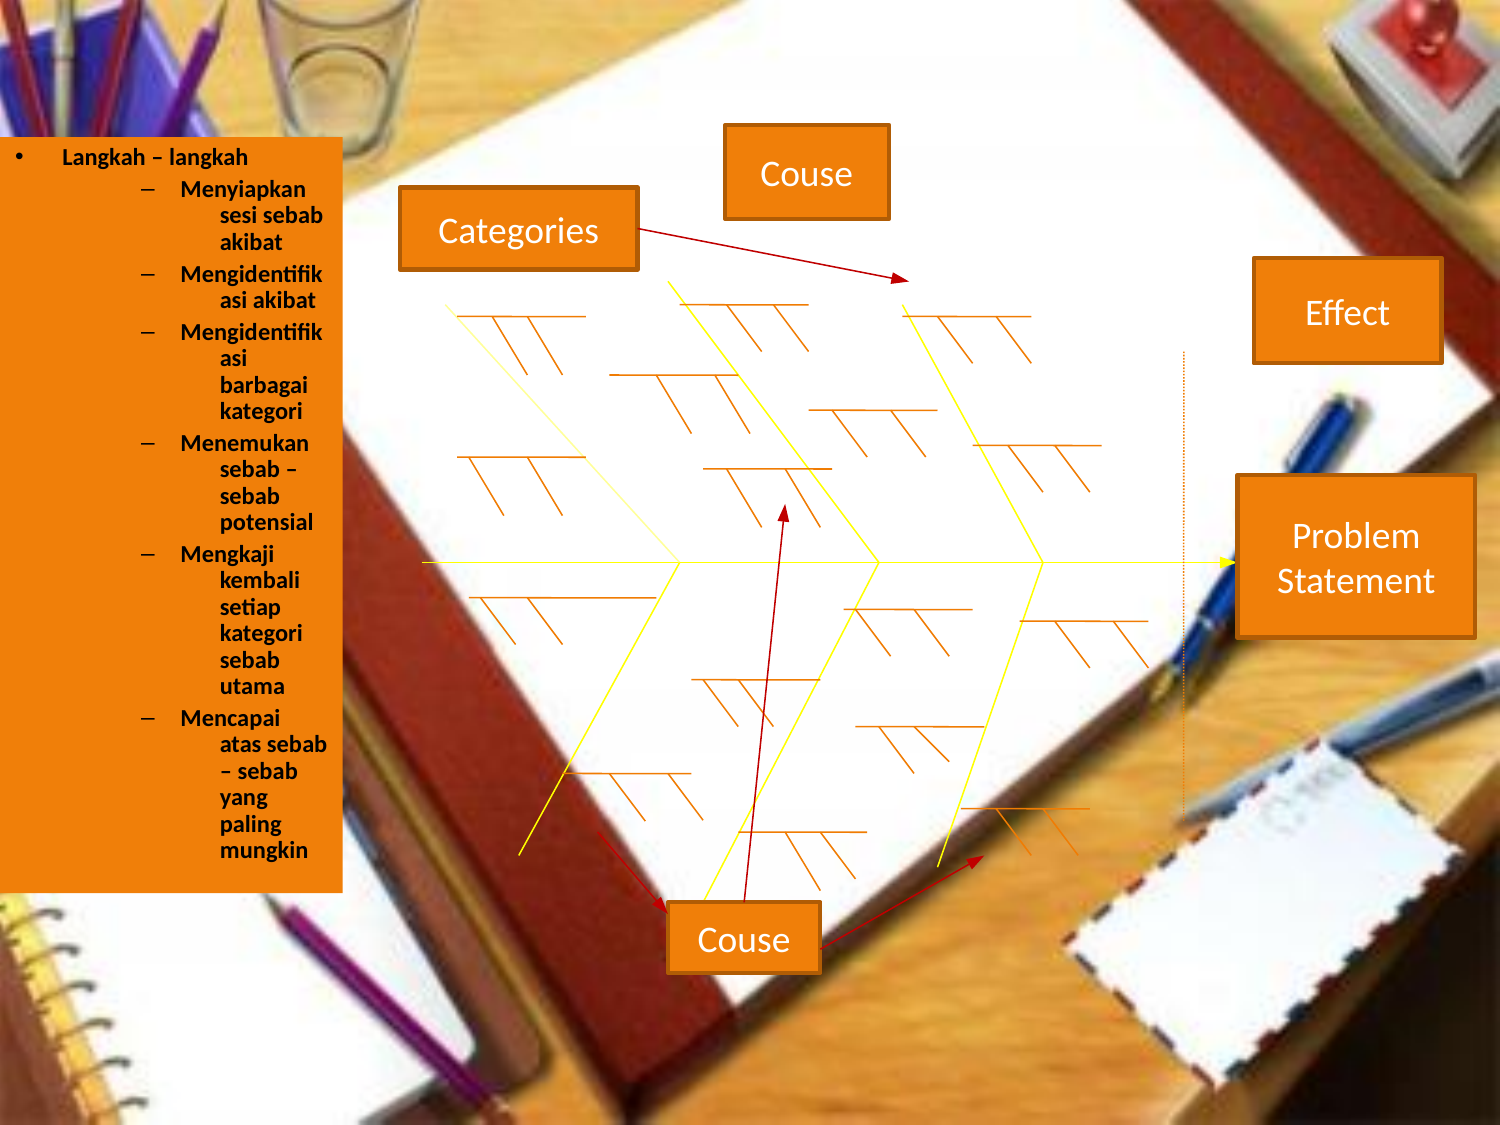

Couse
# Langkah – langkah
Menyiapkan sesi sebab akibat
Mengidentifikasi akibat
Mengidentifikasi barbagai kategori
Menemukan sebab – sebab potensial
Mengkaji kembali setiap kategori sebab utama
Mencapai atas sebab – sebab yang paling mungkin
Categories
Effect
Problem Statement
Couse